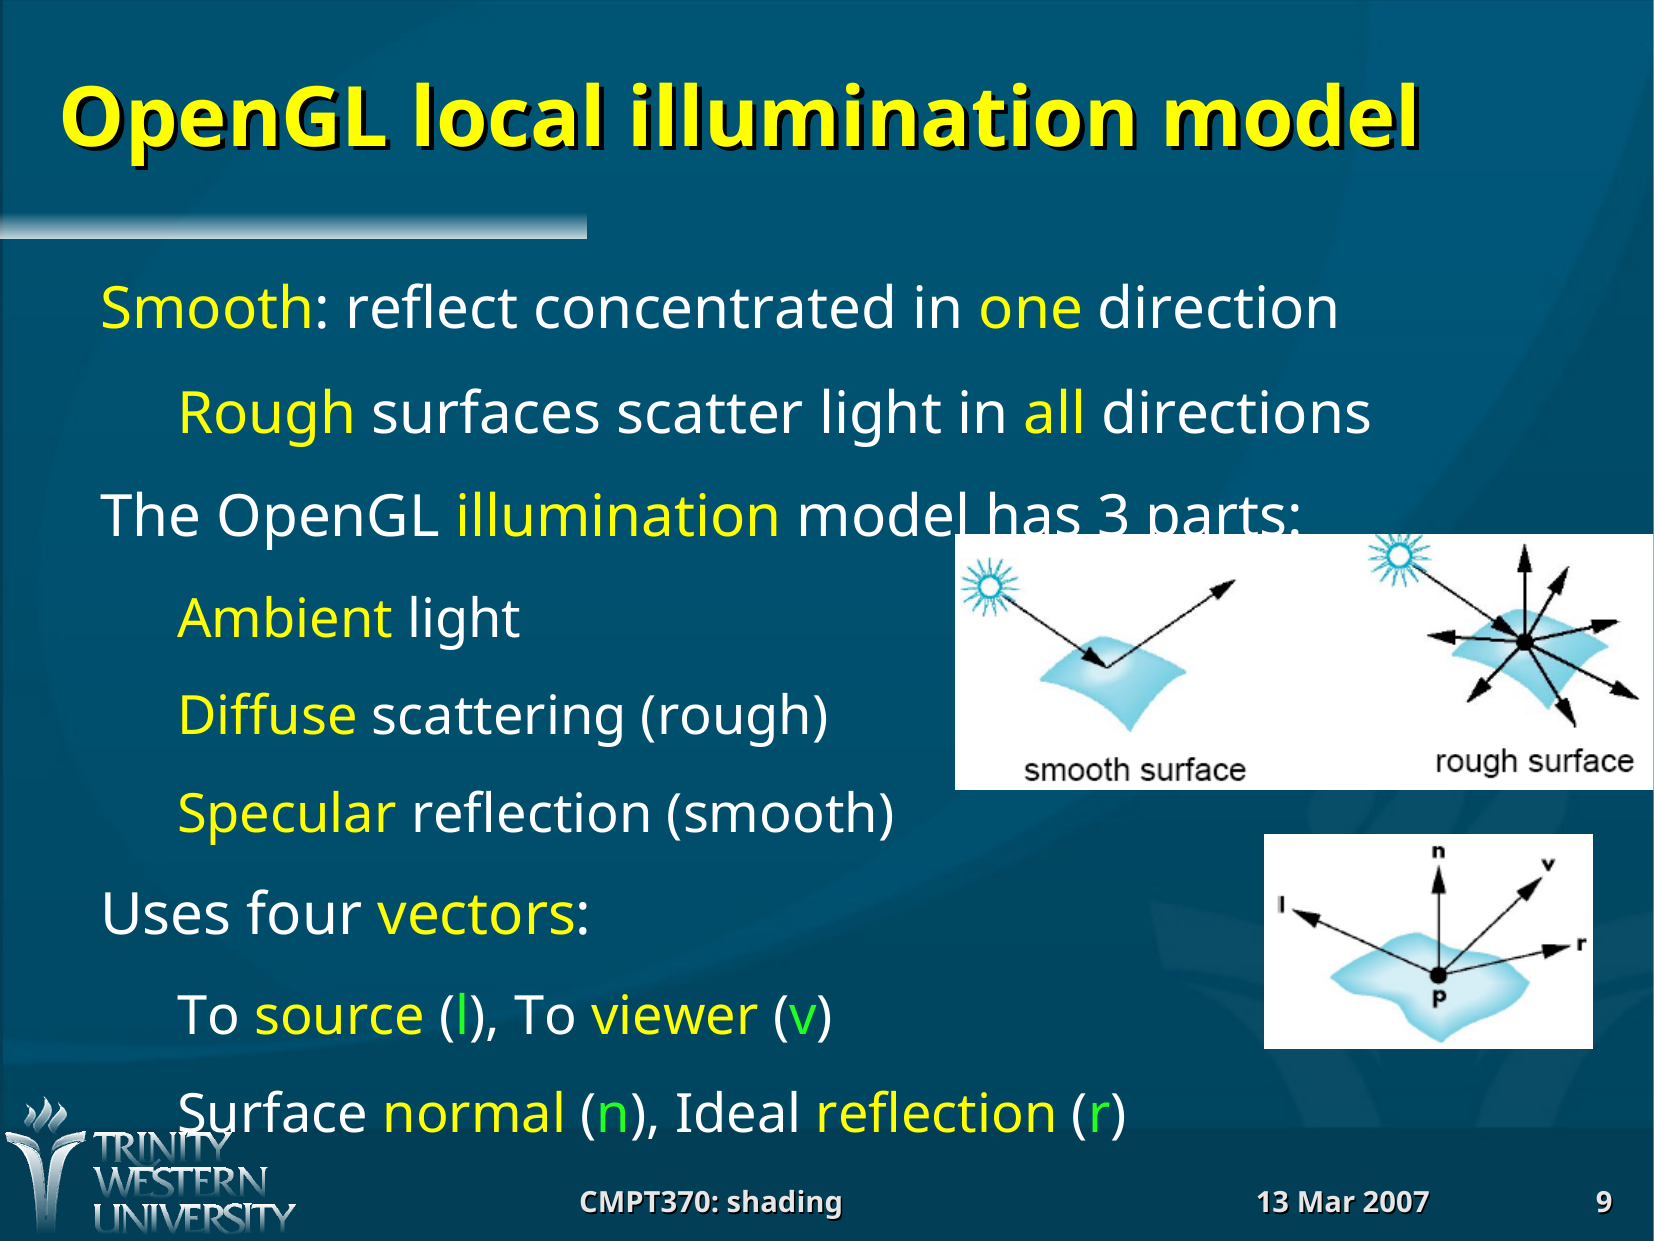

# OpenGL local illumination model
Smooth: reflect concentrated in one direction
Rough surfaces scatter light in all directions
The OpenGL illumination model has 3 parts:
Ambient light
Diffuse scattering (rough)
Specular reflection (smooth)
Uses four vectors:
To source (l), To viewer (v)
Surface normal (n), Ideal reflection (r)
CMPT370: shading
13 Mar 2007
9